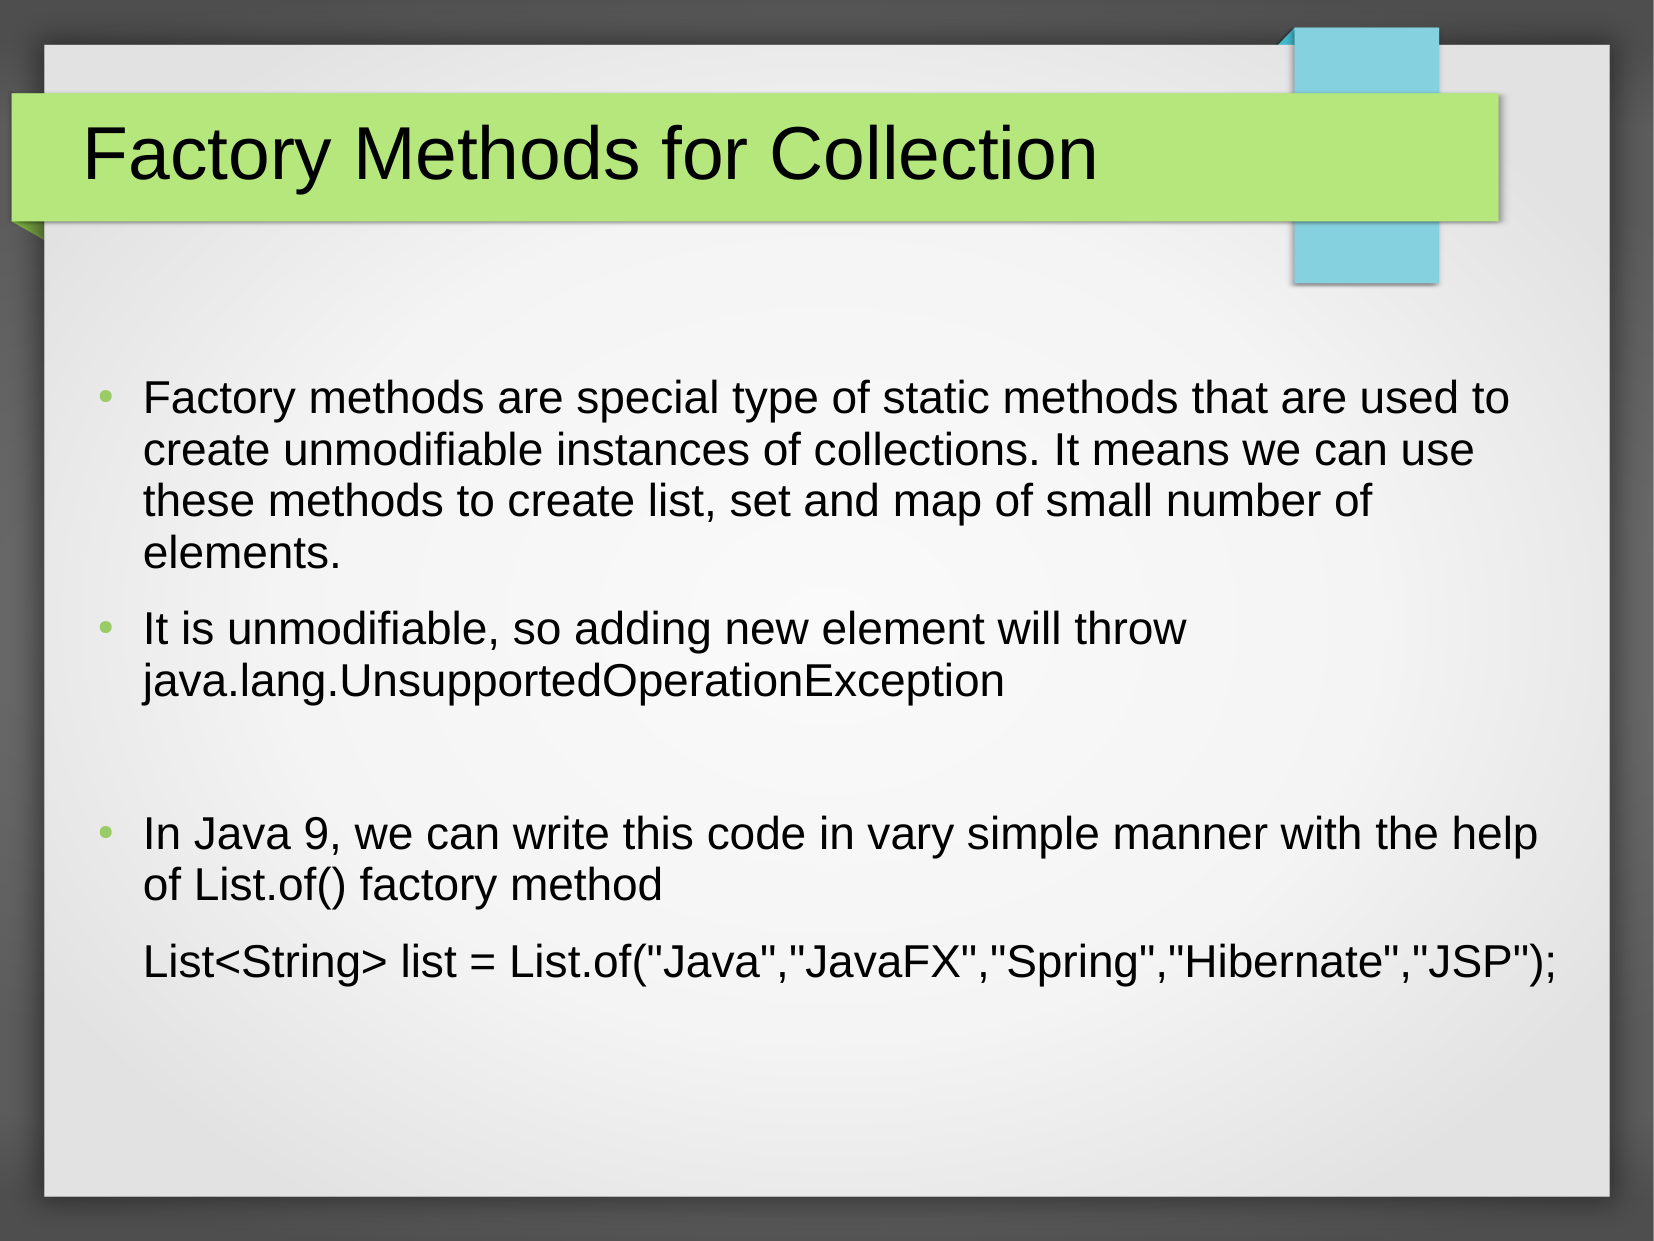

# Factory Methods for Collection
Factory methods are special type of static methods that are used to create unmodifiable instances of collections. It means we can use these methods to create list, set and map of small number of elements.
It is unmodifiable, so adding new element will throw java.lang.UnsupportedOperationException
In Java 9, we can write this code in vary simple manner with the help of List.of() factory method
List<String> list = List.of("Java","JavaFX","Spring","Hibernate","JSP");